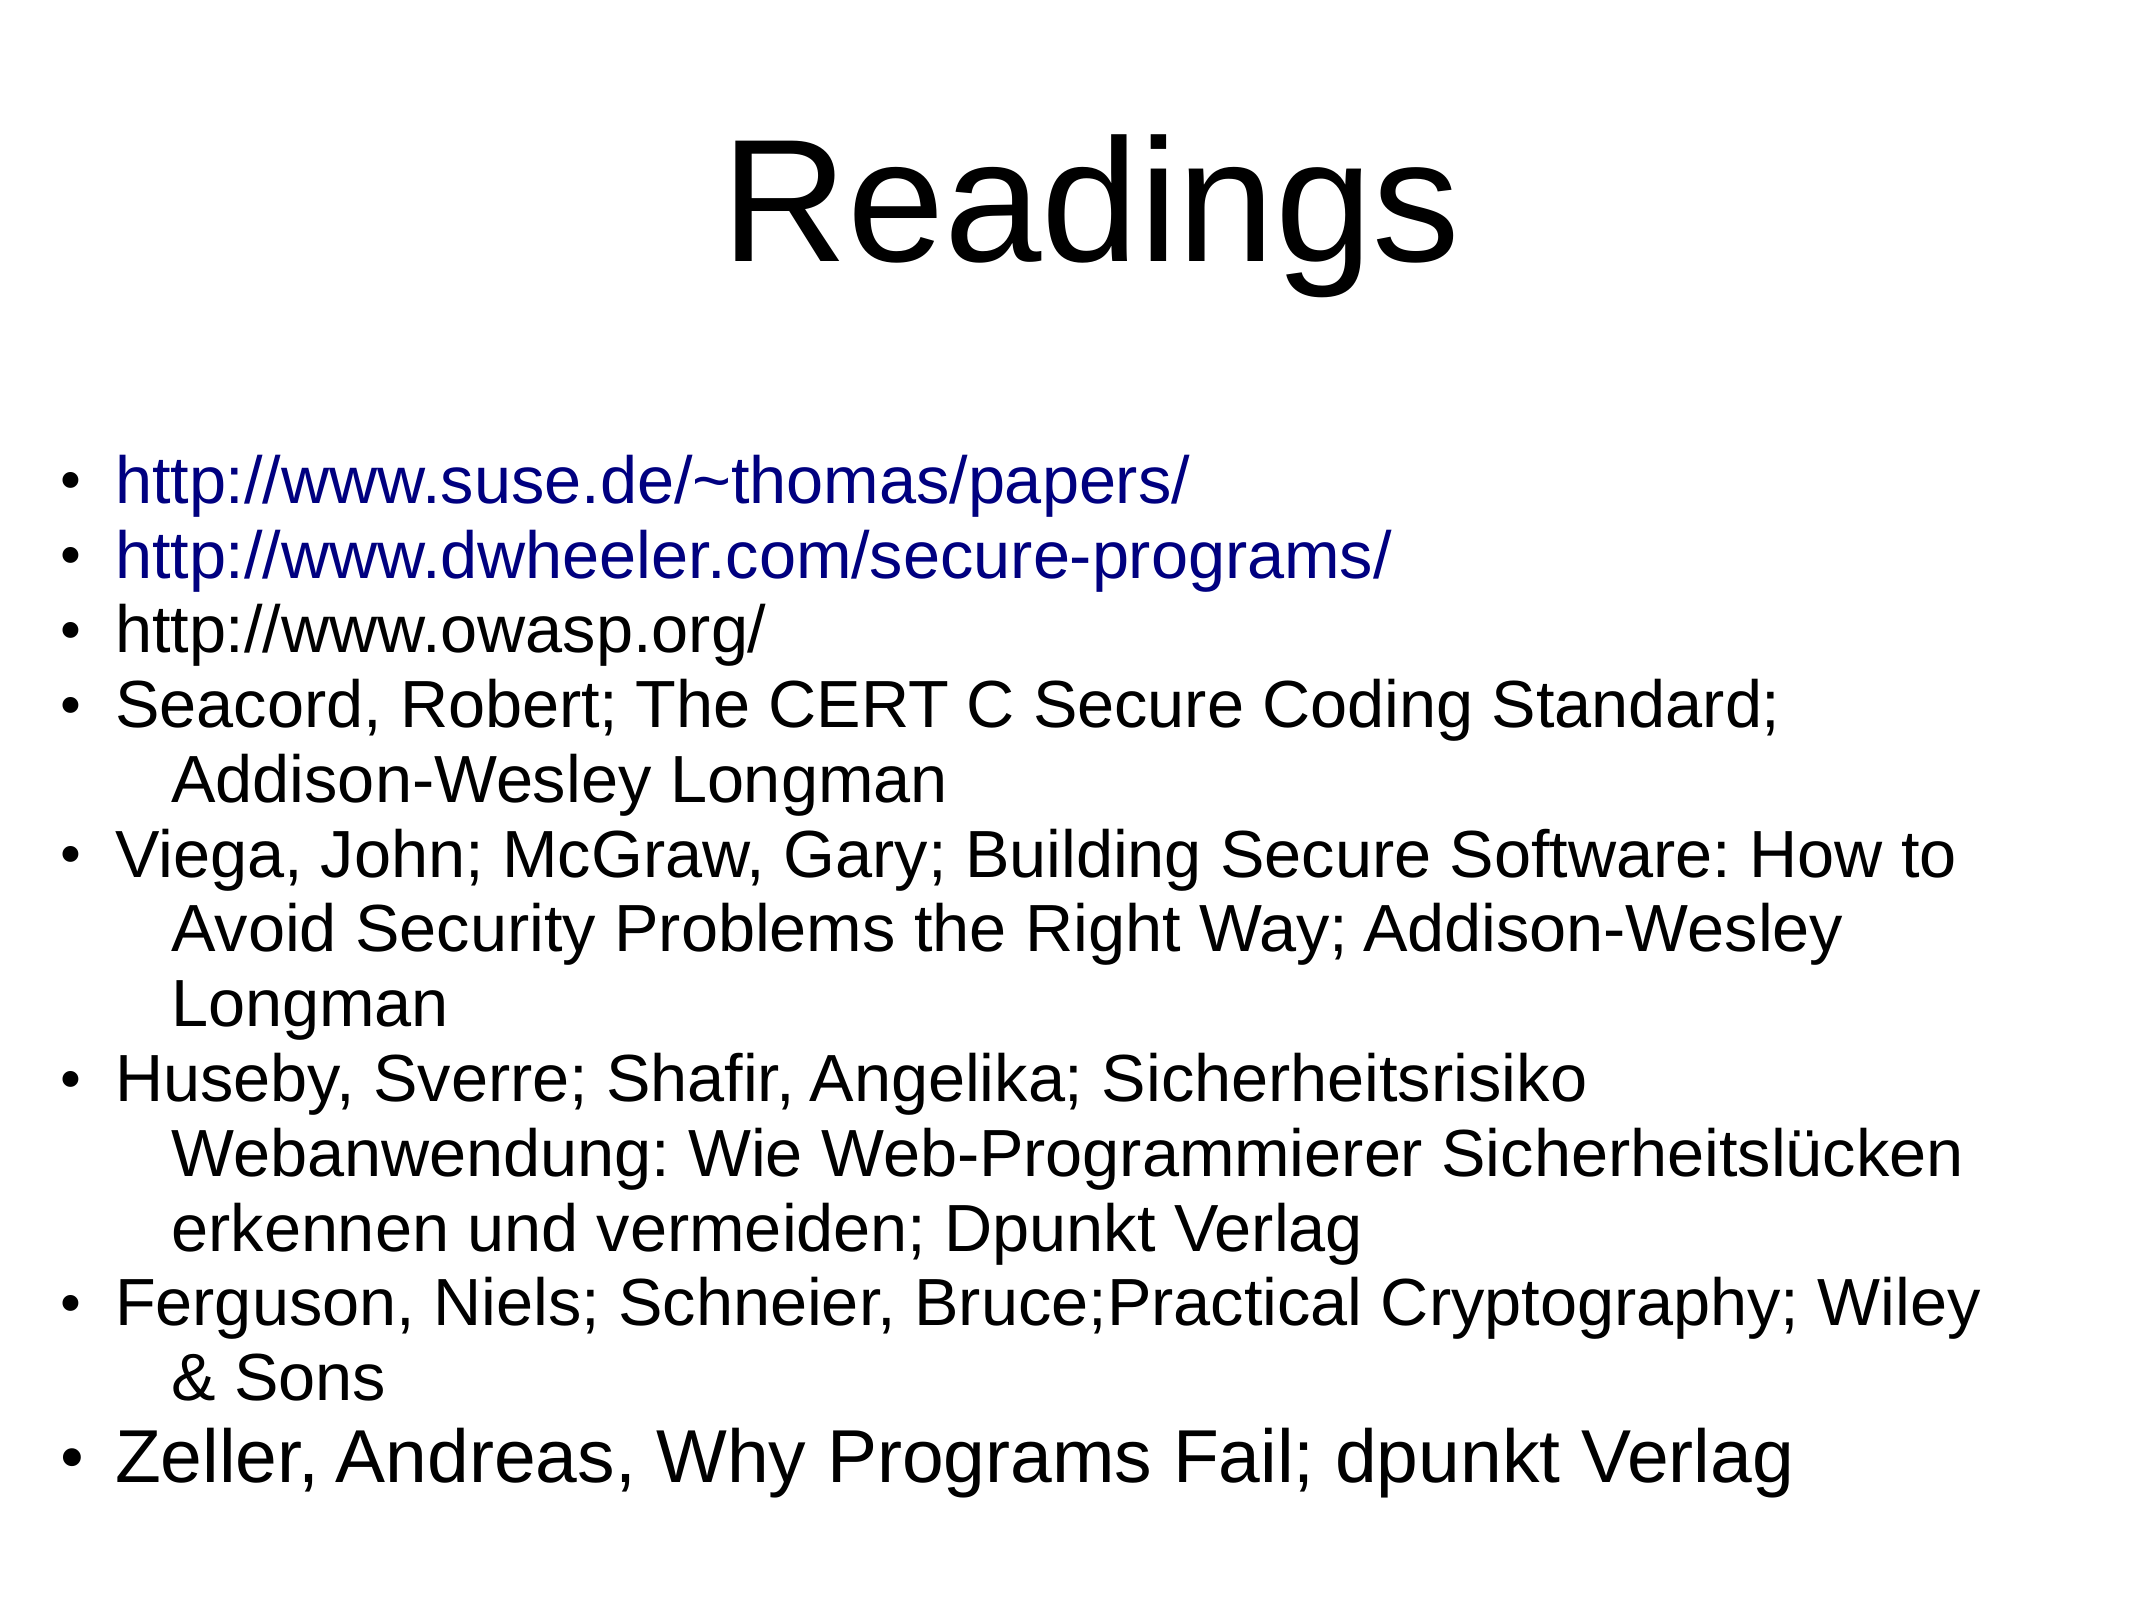

# Readings
http://www.suse.de/~thomas/papers/
http://www.dwheeler.com/secure-programs/
http://www.owasp.org/
Seacord, Robert; The CERT C Secure Coding Standard; Addison-Wesley Longman
Viega, John; McGraw, Gary; Building Secure Software: How to Avoid Security Problems the Right Way; Addison-Wesley Longman
Huseby, Sverre; Shafir, Angelika; Sicherheitsrisiko Webanwendung: Wie Web-Programmierer Sicherheitslücken erkennen und vermeiden; Dpunkt Verlag
Ferguson, Niels; Schneier, Bruce;Practical Cryptography; Wiley & Sons
Zeller, Andreas, Why Programs Fail; dpunkt Verlag